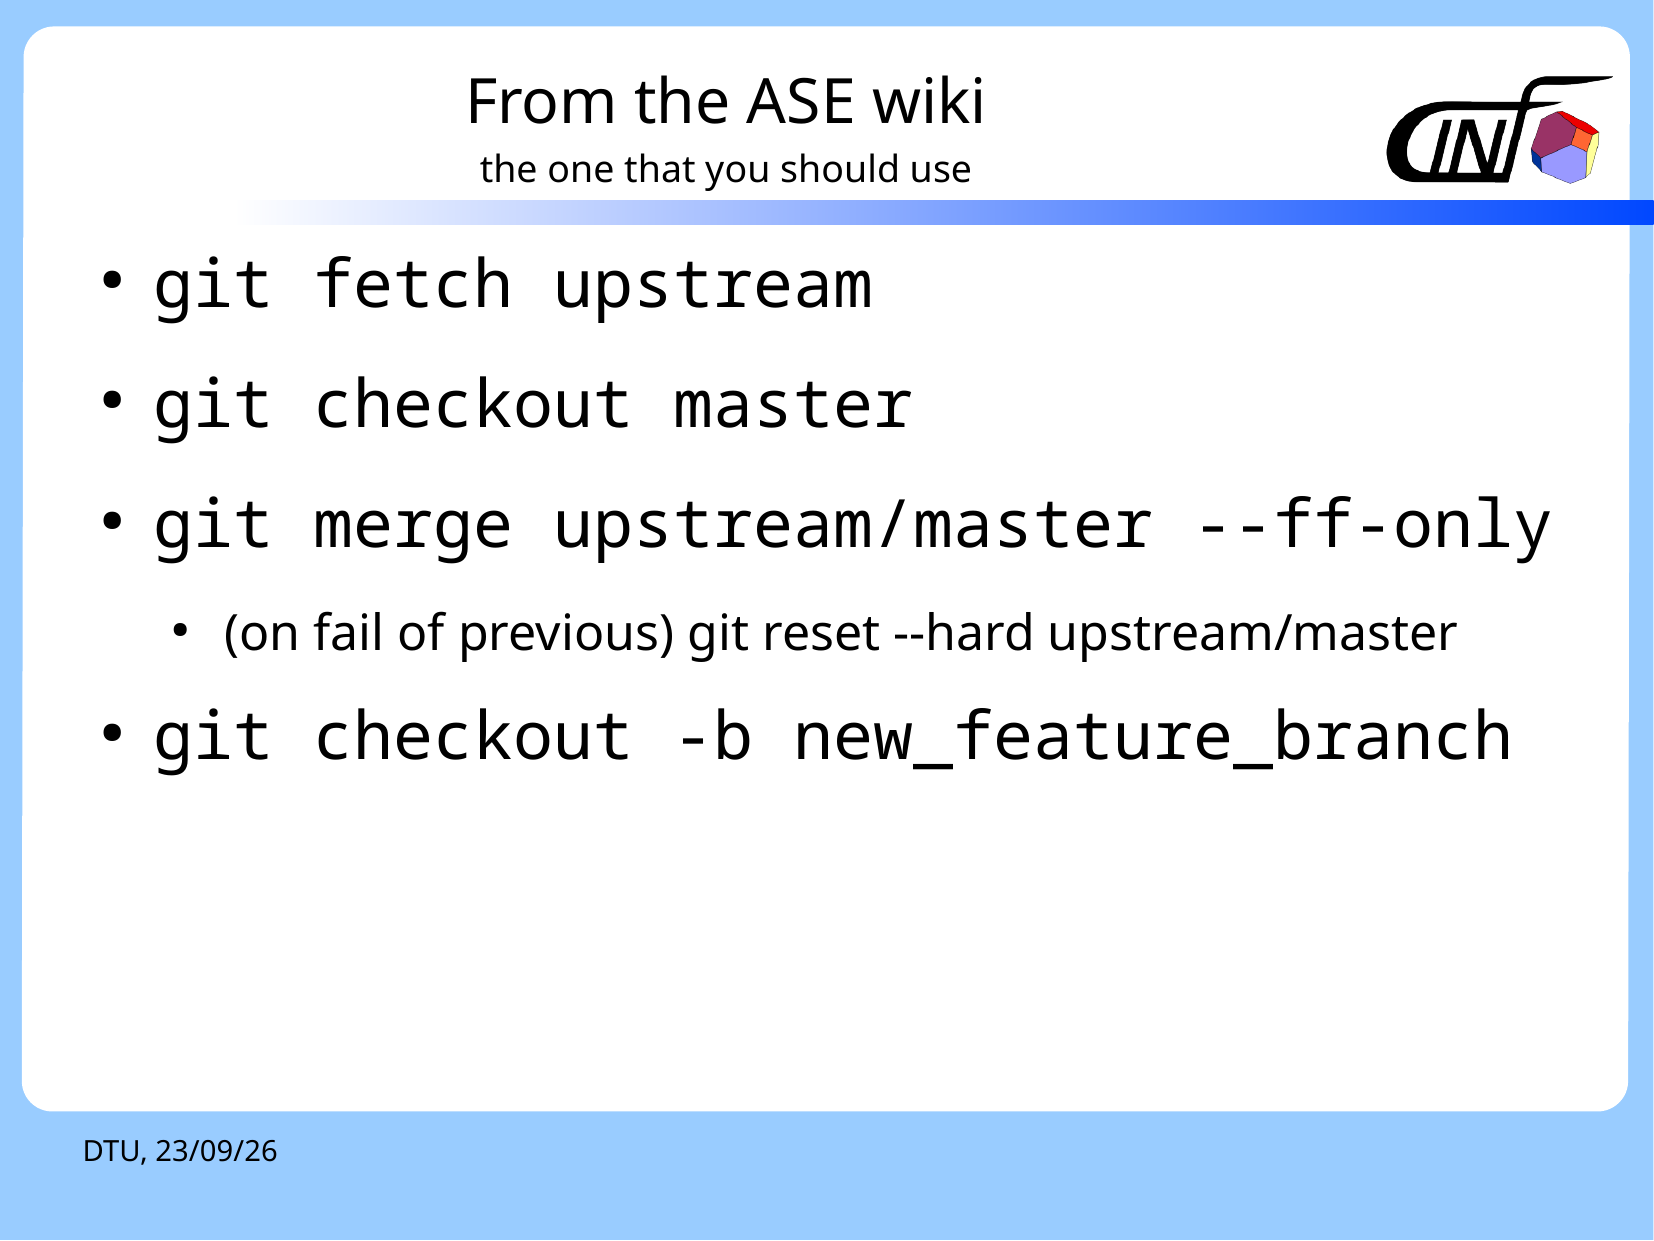

# From the ASE wiki the one that you should use
git fetch upstream
git checkout master
git merge upstream/master --ff-only
(on fail of previous) git reset --hard upstream/master
git checkout -b new_feature_branch